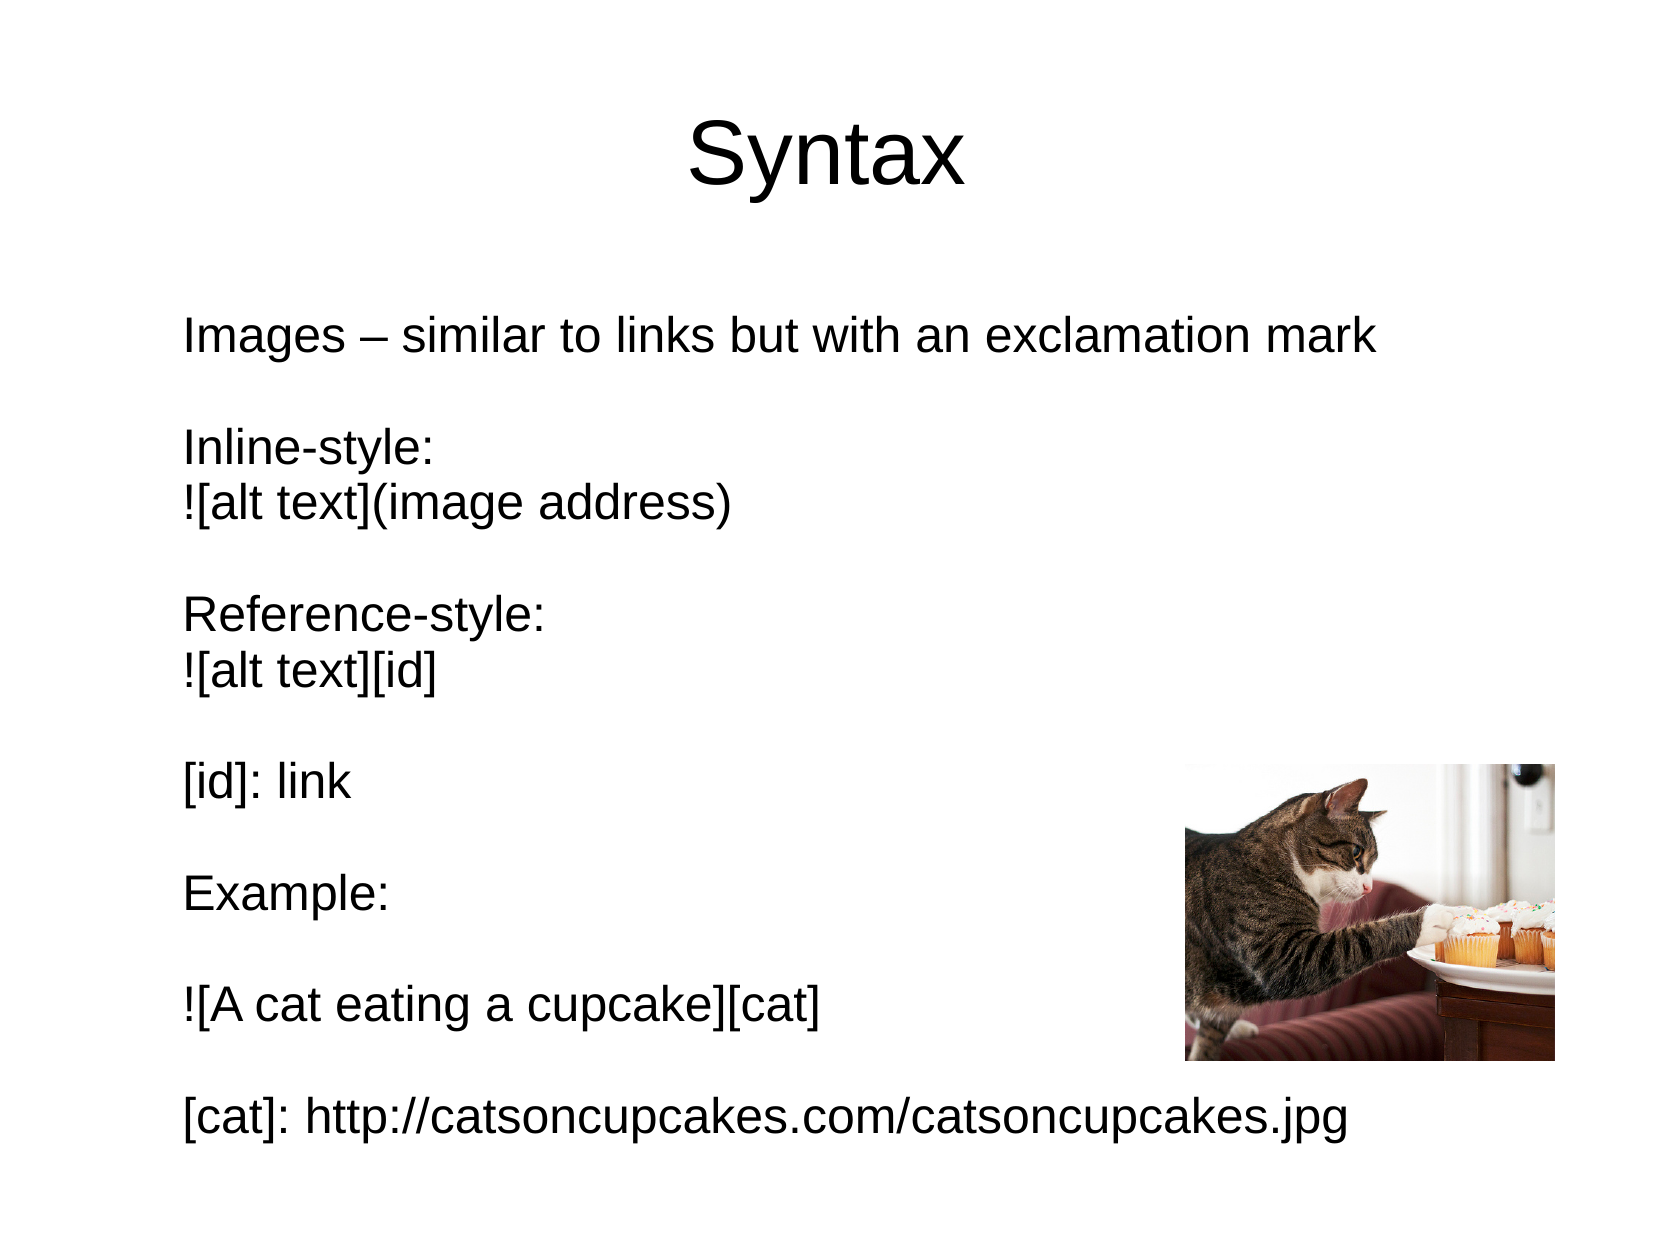

# Syntax
Images – similar to links but with an exclamation mark
Inline-style:
Reference-style:
![alt text][id]
[id]: link
Example:
![A cat eating a cupcake][cat]
[cat]: http://catsoncupcakes.com/catsoncupcakes.jpg